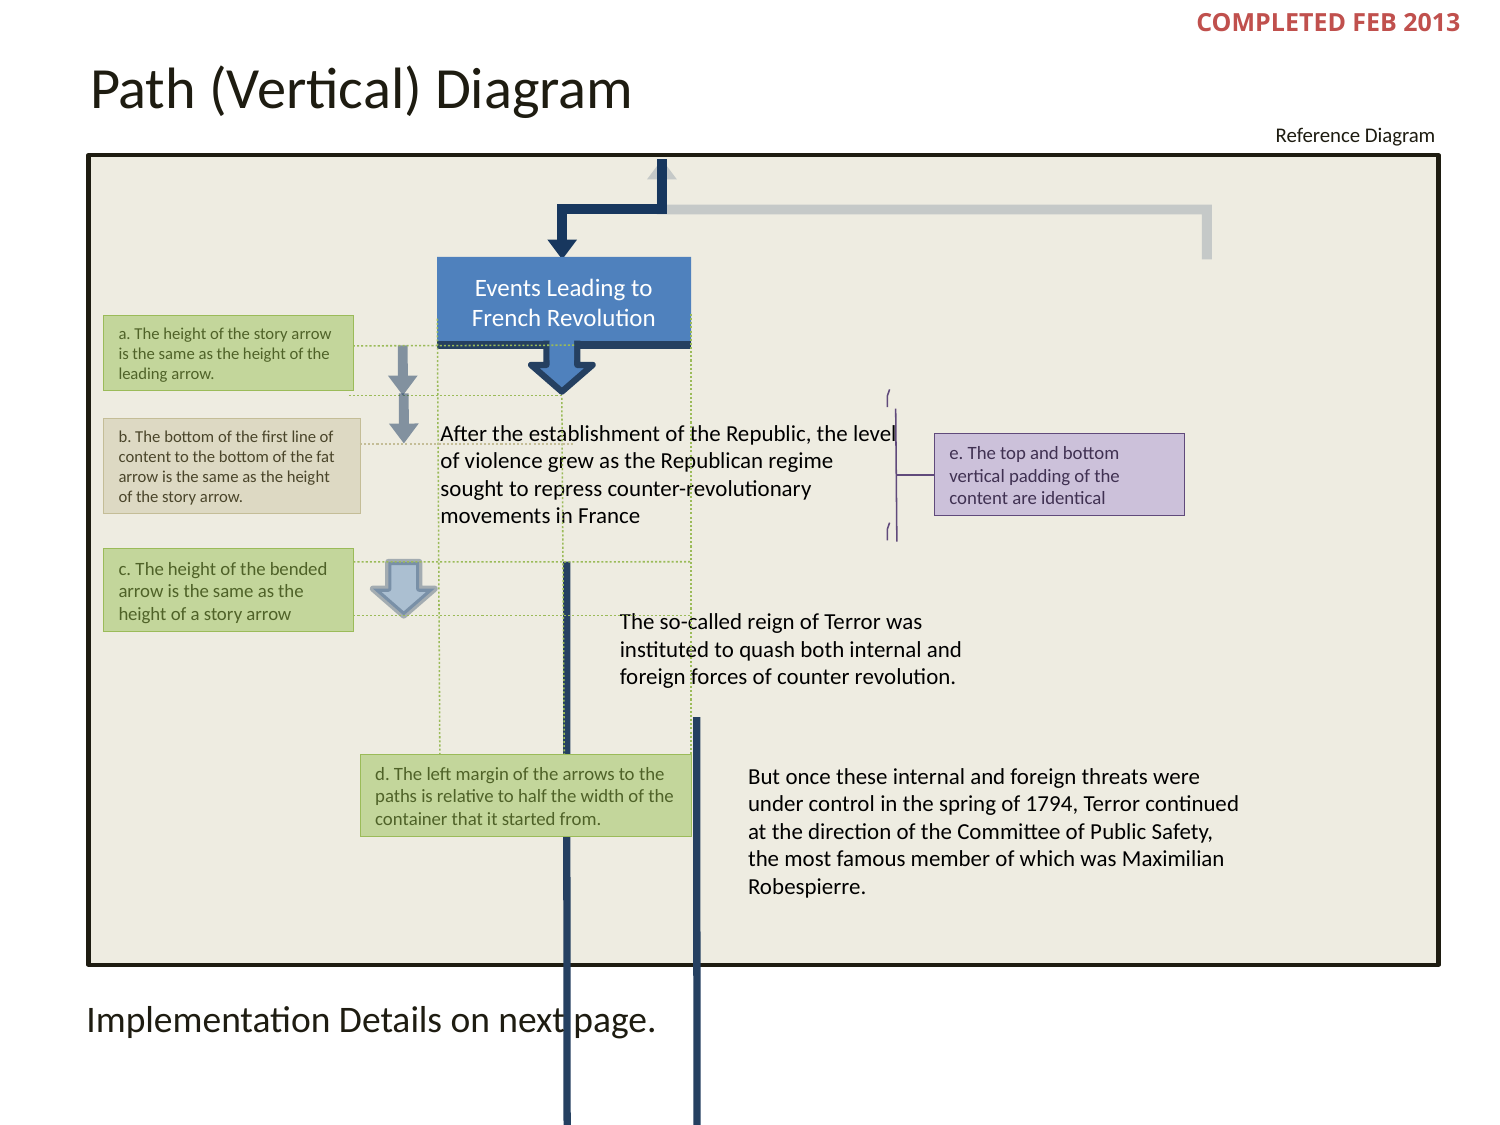

COMPLETED FEB 2013
Path (Vertical) Diagram
Reference Diagram
Events Leading to French Revolution
a. The height of the story arrow is the same as the height of the leading arrow.
After the establishment of the Republic, the level of violence grew as the Republican regime sought to repress counter-revolutionary movements in France
b. The bottom of the first line of content to the bottom of the fat arrow is the same as the height of the story arrow.
e. The top and bottom vertical padding of the content are identical
c. The height of the bended arrow is the same as the height of a story arrow
The so-called reign of Terror was instituted to quash both internal and foreign forces of counter revolution.
d. The left margin of the arrows to the paths is relative to half the width of the container that it started from.
But once these internal and foreign threats were under control in the spring of 1794, Terror continued at the direction of the Committee of Public Safety, the most famous member of which was Maximilian Robespierre.
Implementation Details on next page.